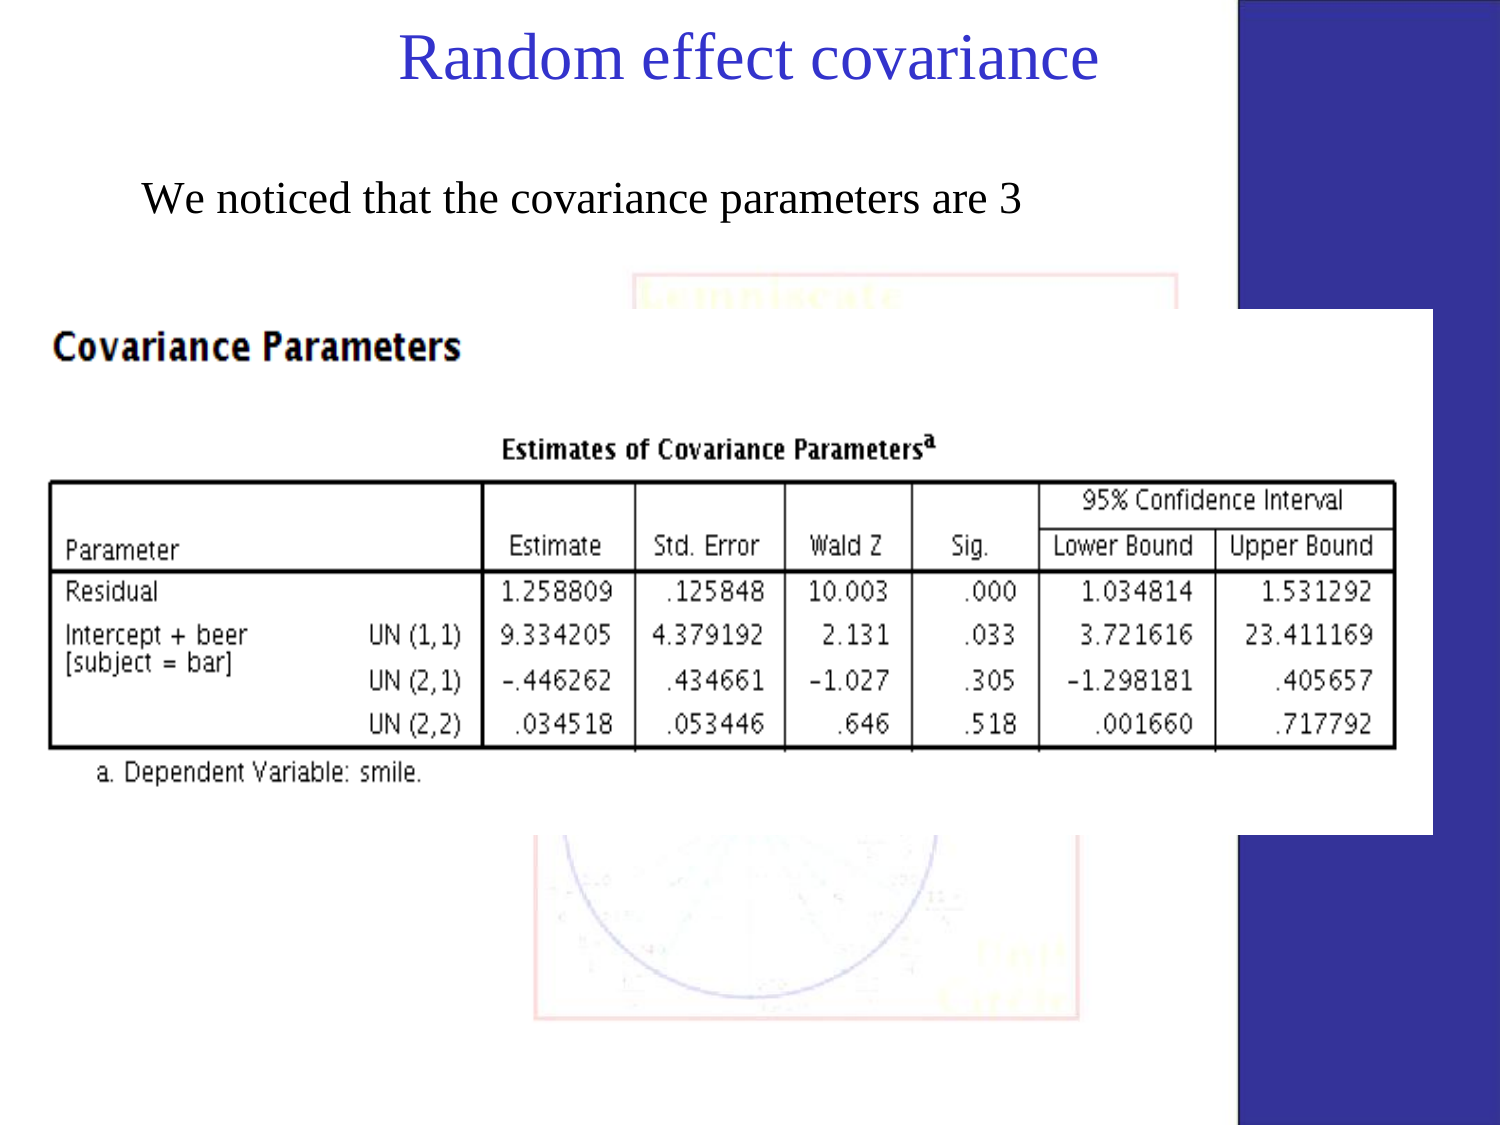

# Random effect covariance
We noticed that the covariance parameters are 3
113